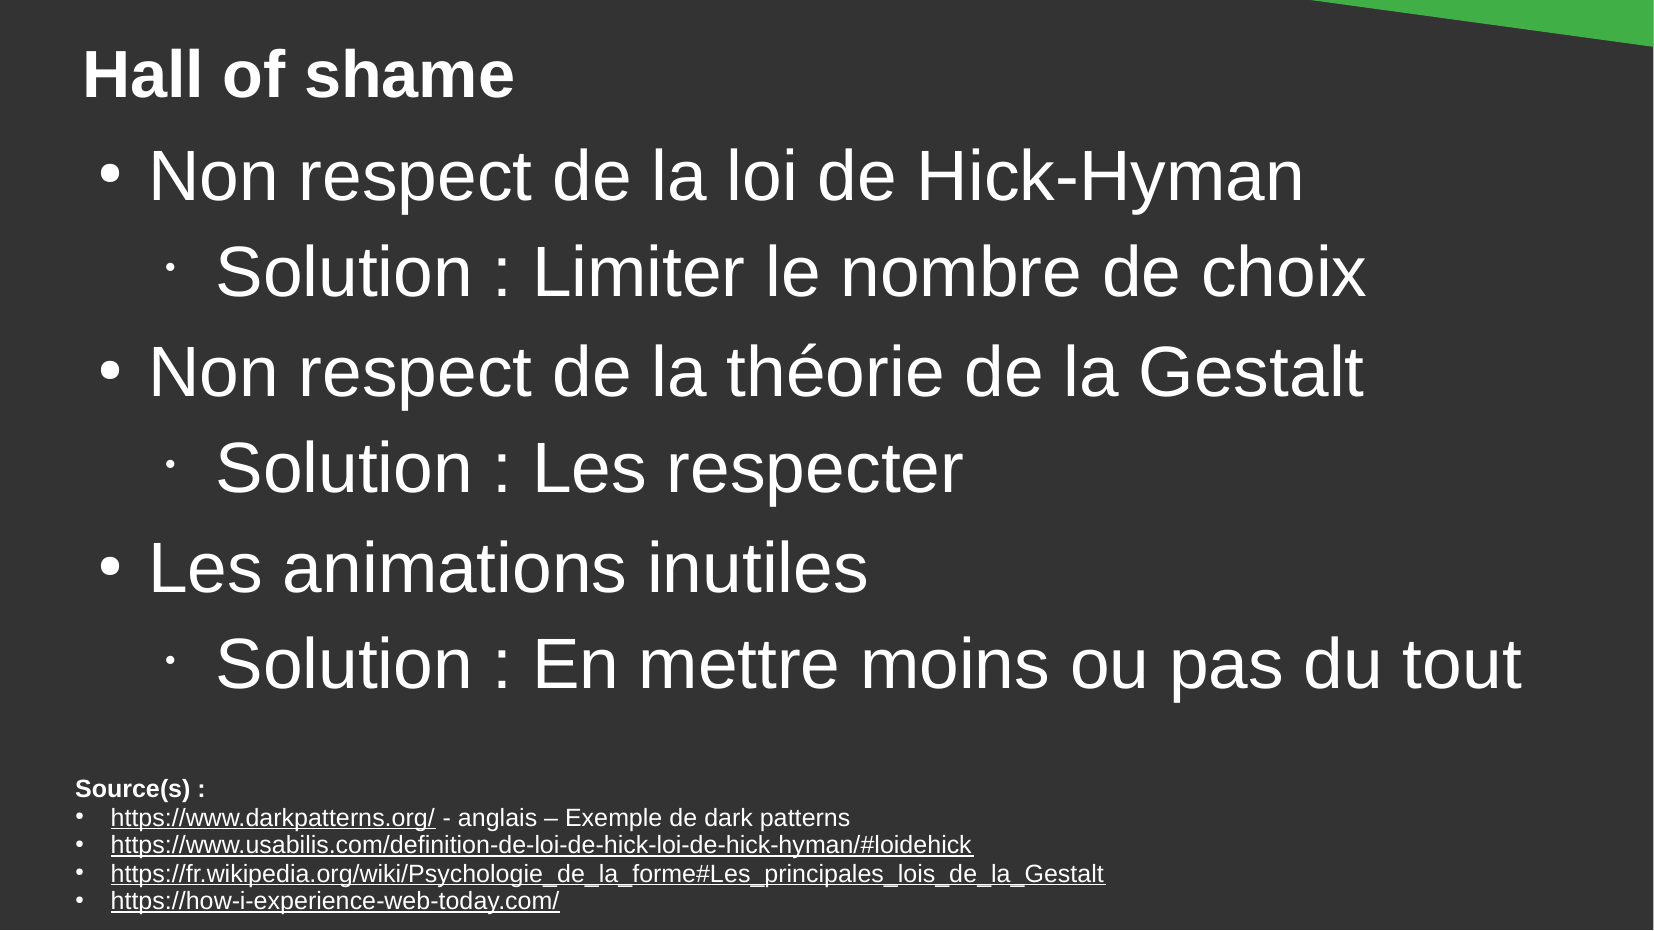

# Hall of shame
Non respect de la loi de Hick-Hyman
Solution : Limiter le nombre de choix
Non respect de la théorie de la Gestalt
Solution : Les respecter
Les animations inutiles
Solution : En mettre moins ou pas du tout
Source(s) :
https://www.darkpatterns.org/ - anglais – Exemple de dark patterns
https://www.usabilis.com/definition-de-loi-de-hick-loi-de-hick-hyman/#loidehick
https://fr.wikipedia.org/wiki/Psychologie_de_la_forme#Les_principales_lois_de_la_Gestalt
https://how-i-experience-web-today.com/